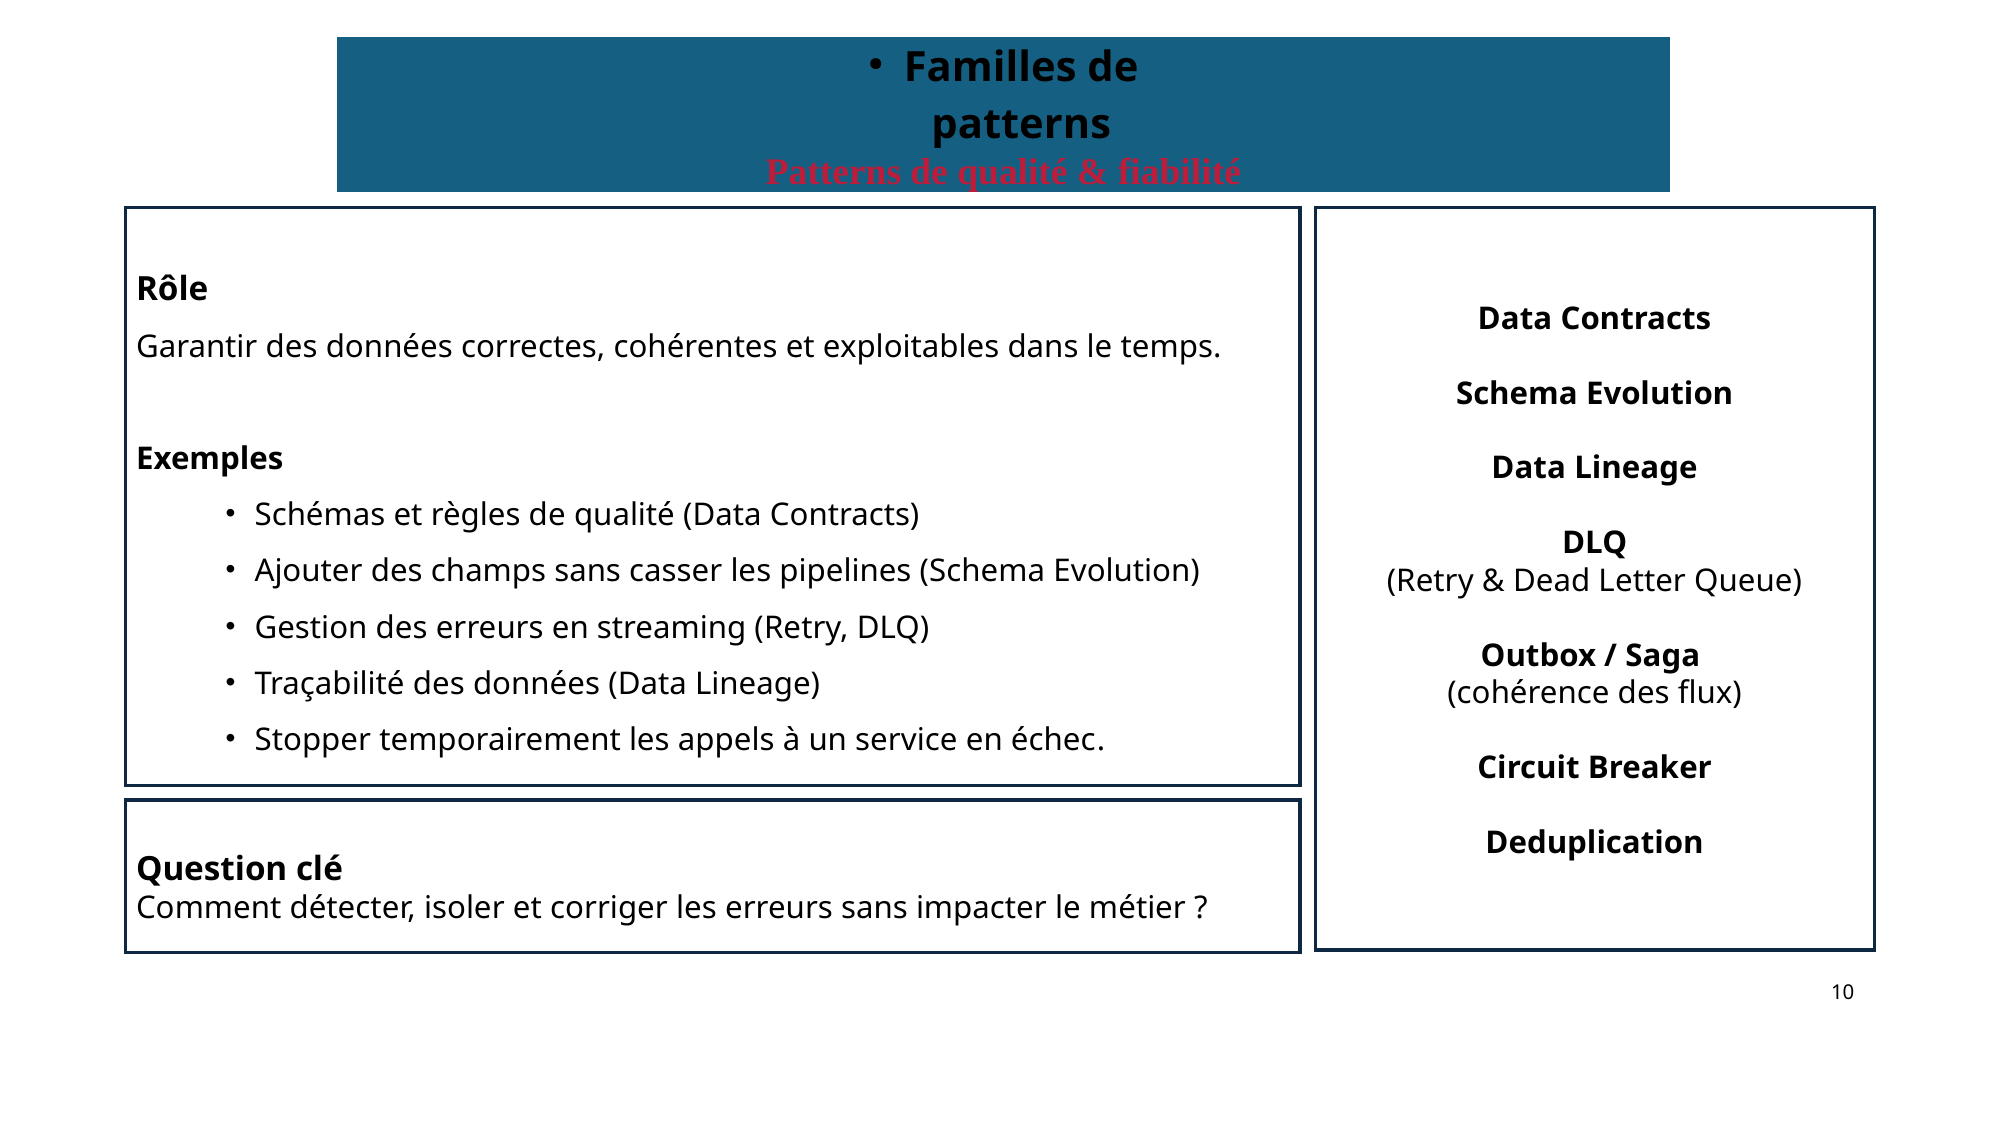

| | Familles de patterns | |
| --- | --- | --- |
| Patterns de qualité & fiabilité | | |
#
Rôle
Garantir des données correctes, cohérentes et exploitables dans le temps.
Exemples
Schémas et règles de qualité (Data Contracts)
Ajouter des champs sans casser les pipelines (Schema Evolution)
Gestion des erreurs en streaming (Retry, DLQ)
Traçabilité des données (Data Lineage)
Stopper temporairement les appels à un service en échec.
Data Contracts
Schema Evolution
Data Lineage
DLQ
(Retry & Dead Letter Queue)
Outbox / Saga
(cohérence des flux)
Circuit Breaker
Deduplication
Question clé
Comment détecter, isoler et corriger les erreurs sans impacter le métier ?